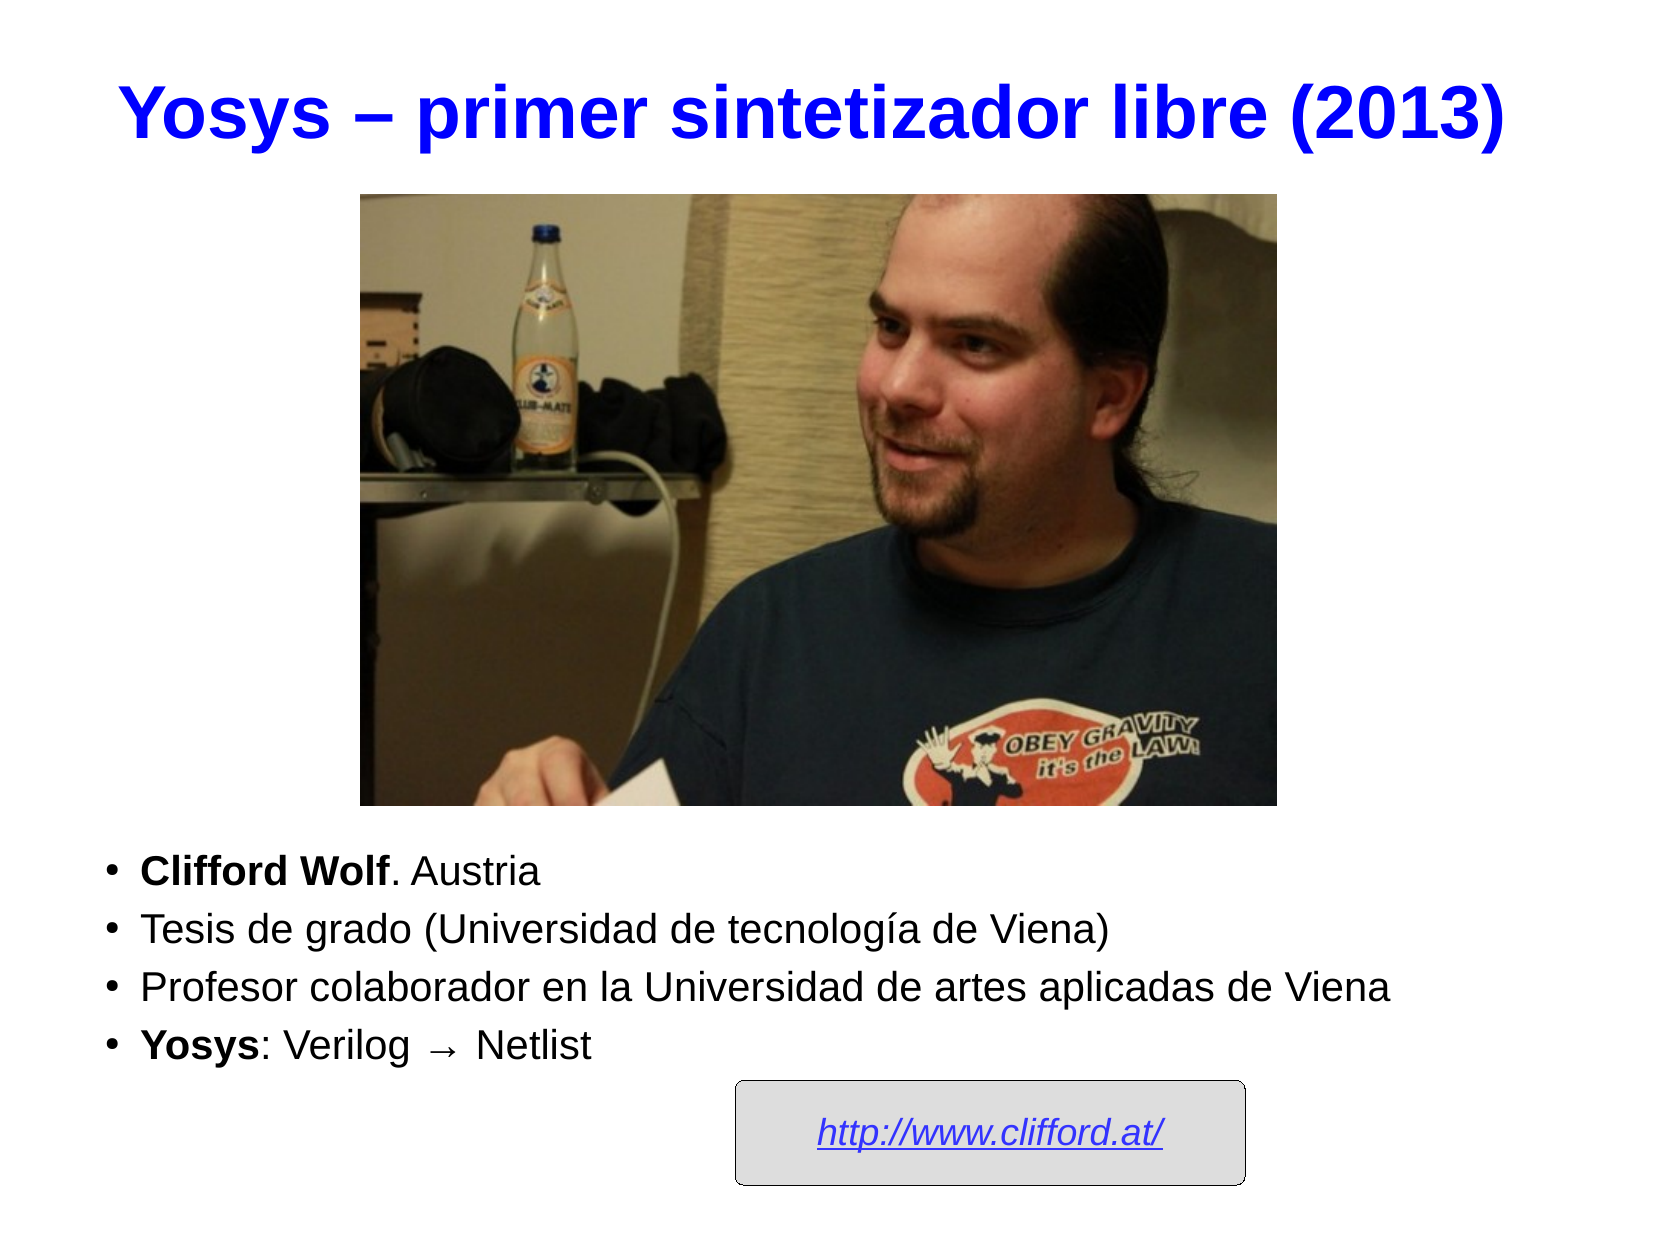

Yosys – primer sintetizador libre (2013)
Clifford Wolf. Austria
Tesis de grado (Universidad de tecnología de Viena)
Profesor colaborador en la Universidad de artes aplicadas de Viena
Yosys: Verilog → Netlist
http://www.clifford.at/